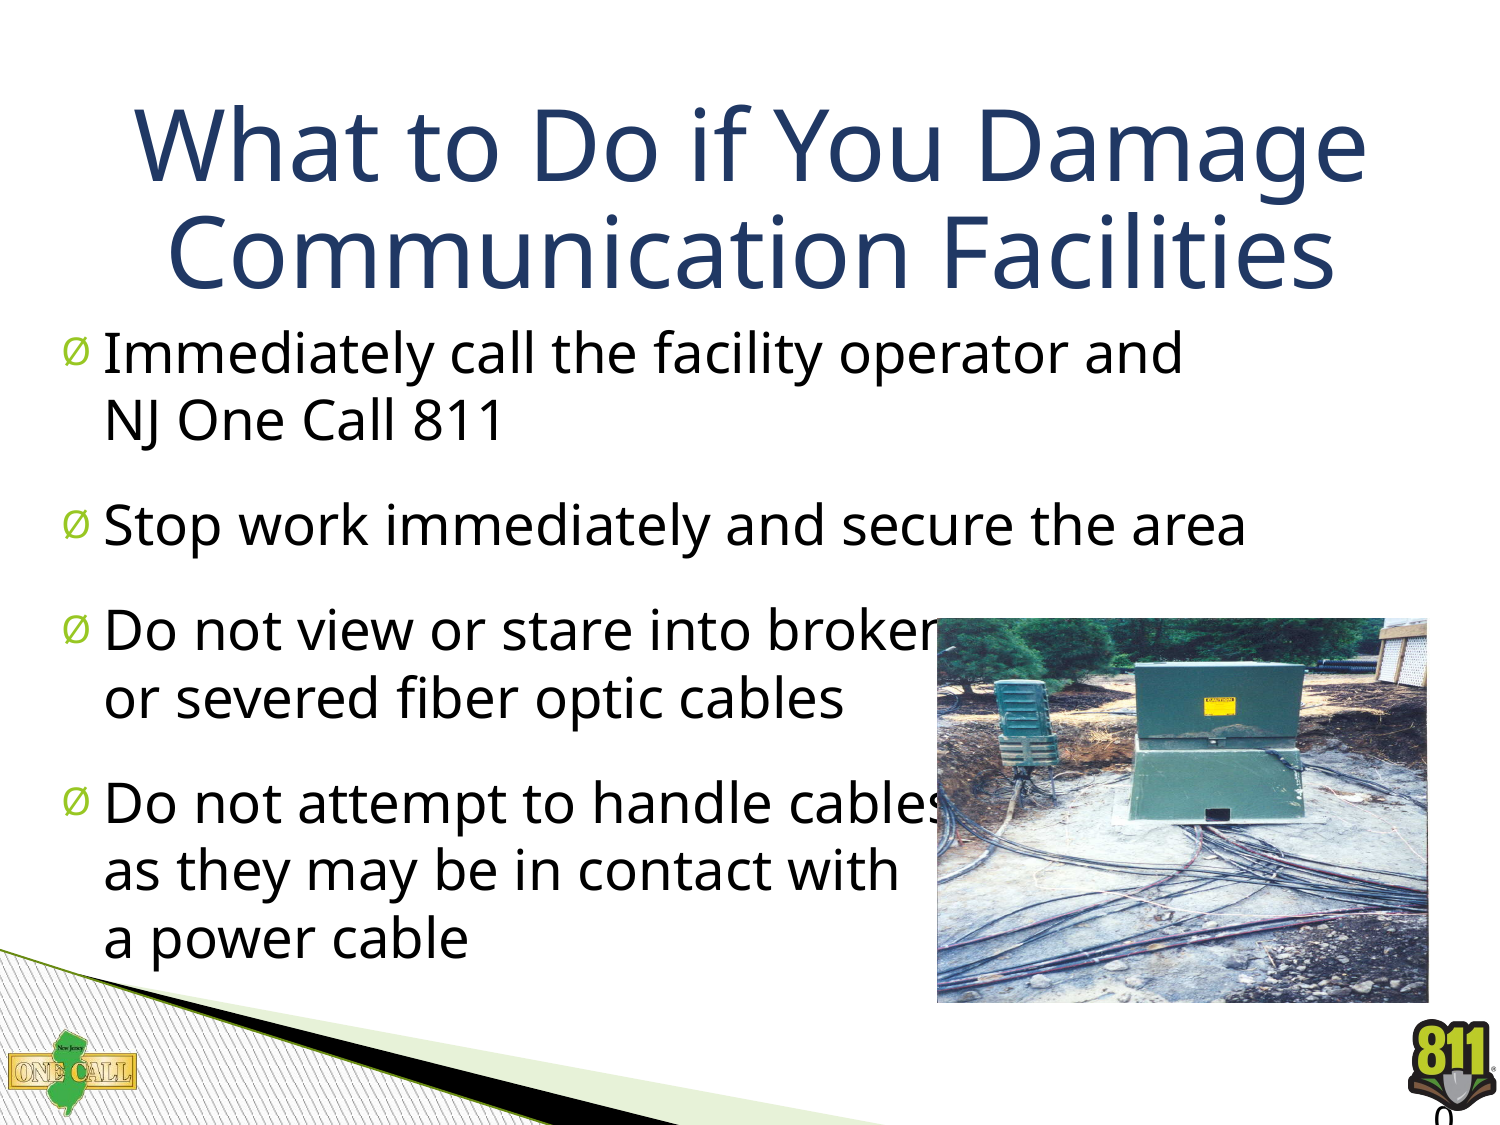

What to Do if You Damage Communication Facilities
# Immediately call the facility operator and NJ One Call 811
Stop work immediately and secure the area
Do not view or stare into broken
or severed fiber optic cables
Do not attempt to handle cables
as they may be in contact with
a power cable